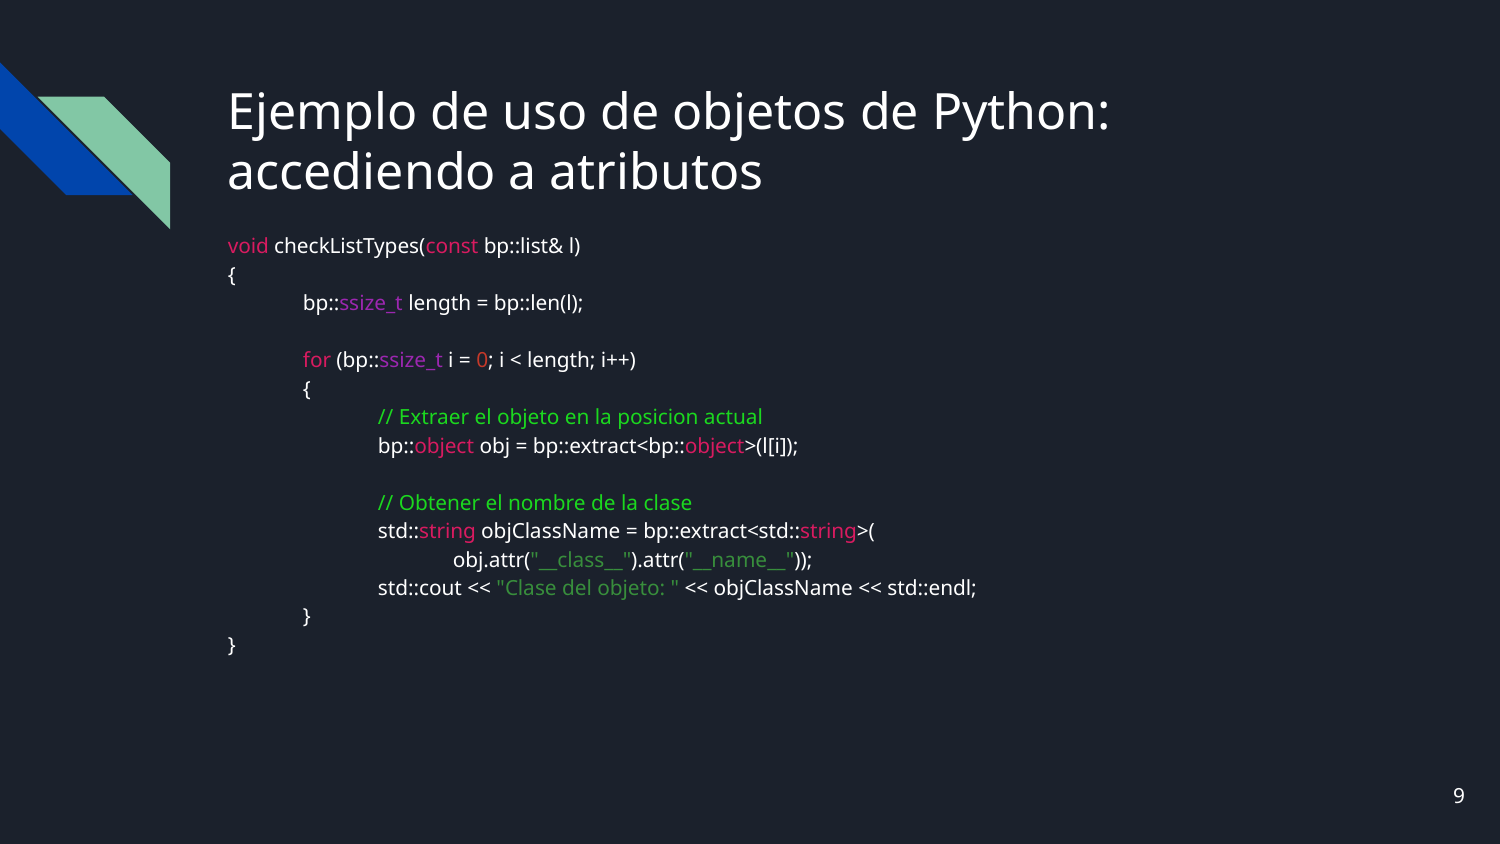

# Ejemplo de uso de objetos de Python: accediendo a atributos
void checkListTypes(const bp::list& l)
{
bp::ssize_t length = bp::len(l);
for (bp::ssize_t i = 0; i < length; i++)
{
// Extraer el objeto en la posicion actual
bp::object obj = bp::extract<bp::object>(l[i]);
// Obtener el nombre de la clase
std::string objClassName = bp::extract<std::string>(
obj.attr("__class__").attr("__name__"));
std::cout << "Clase del objeto: " << objClassName << std::endl;
}
}